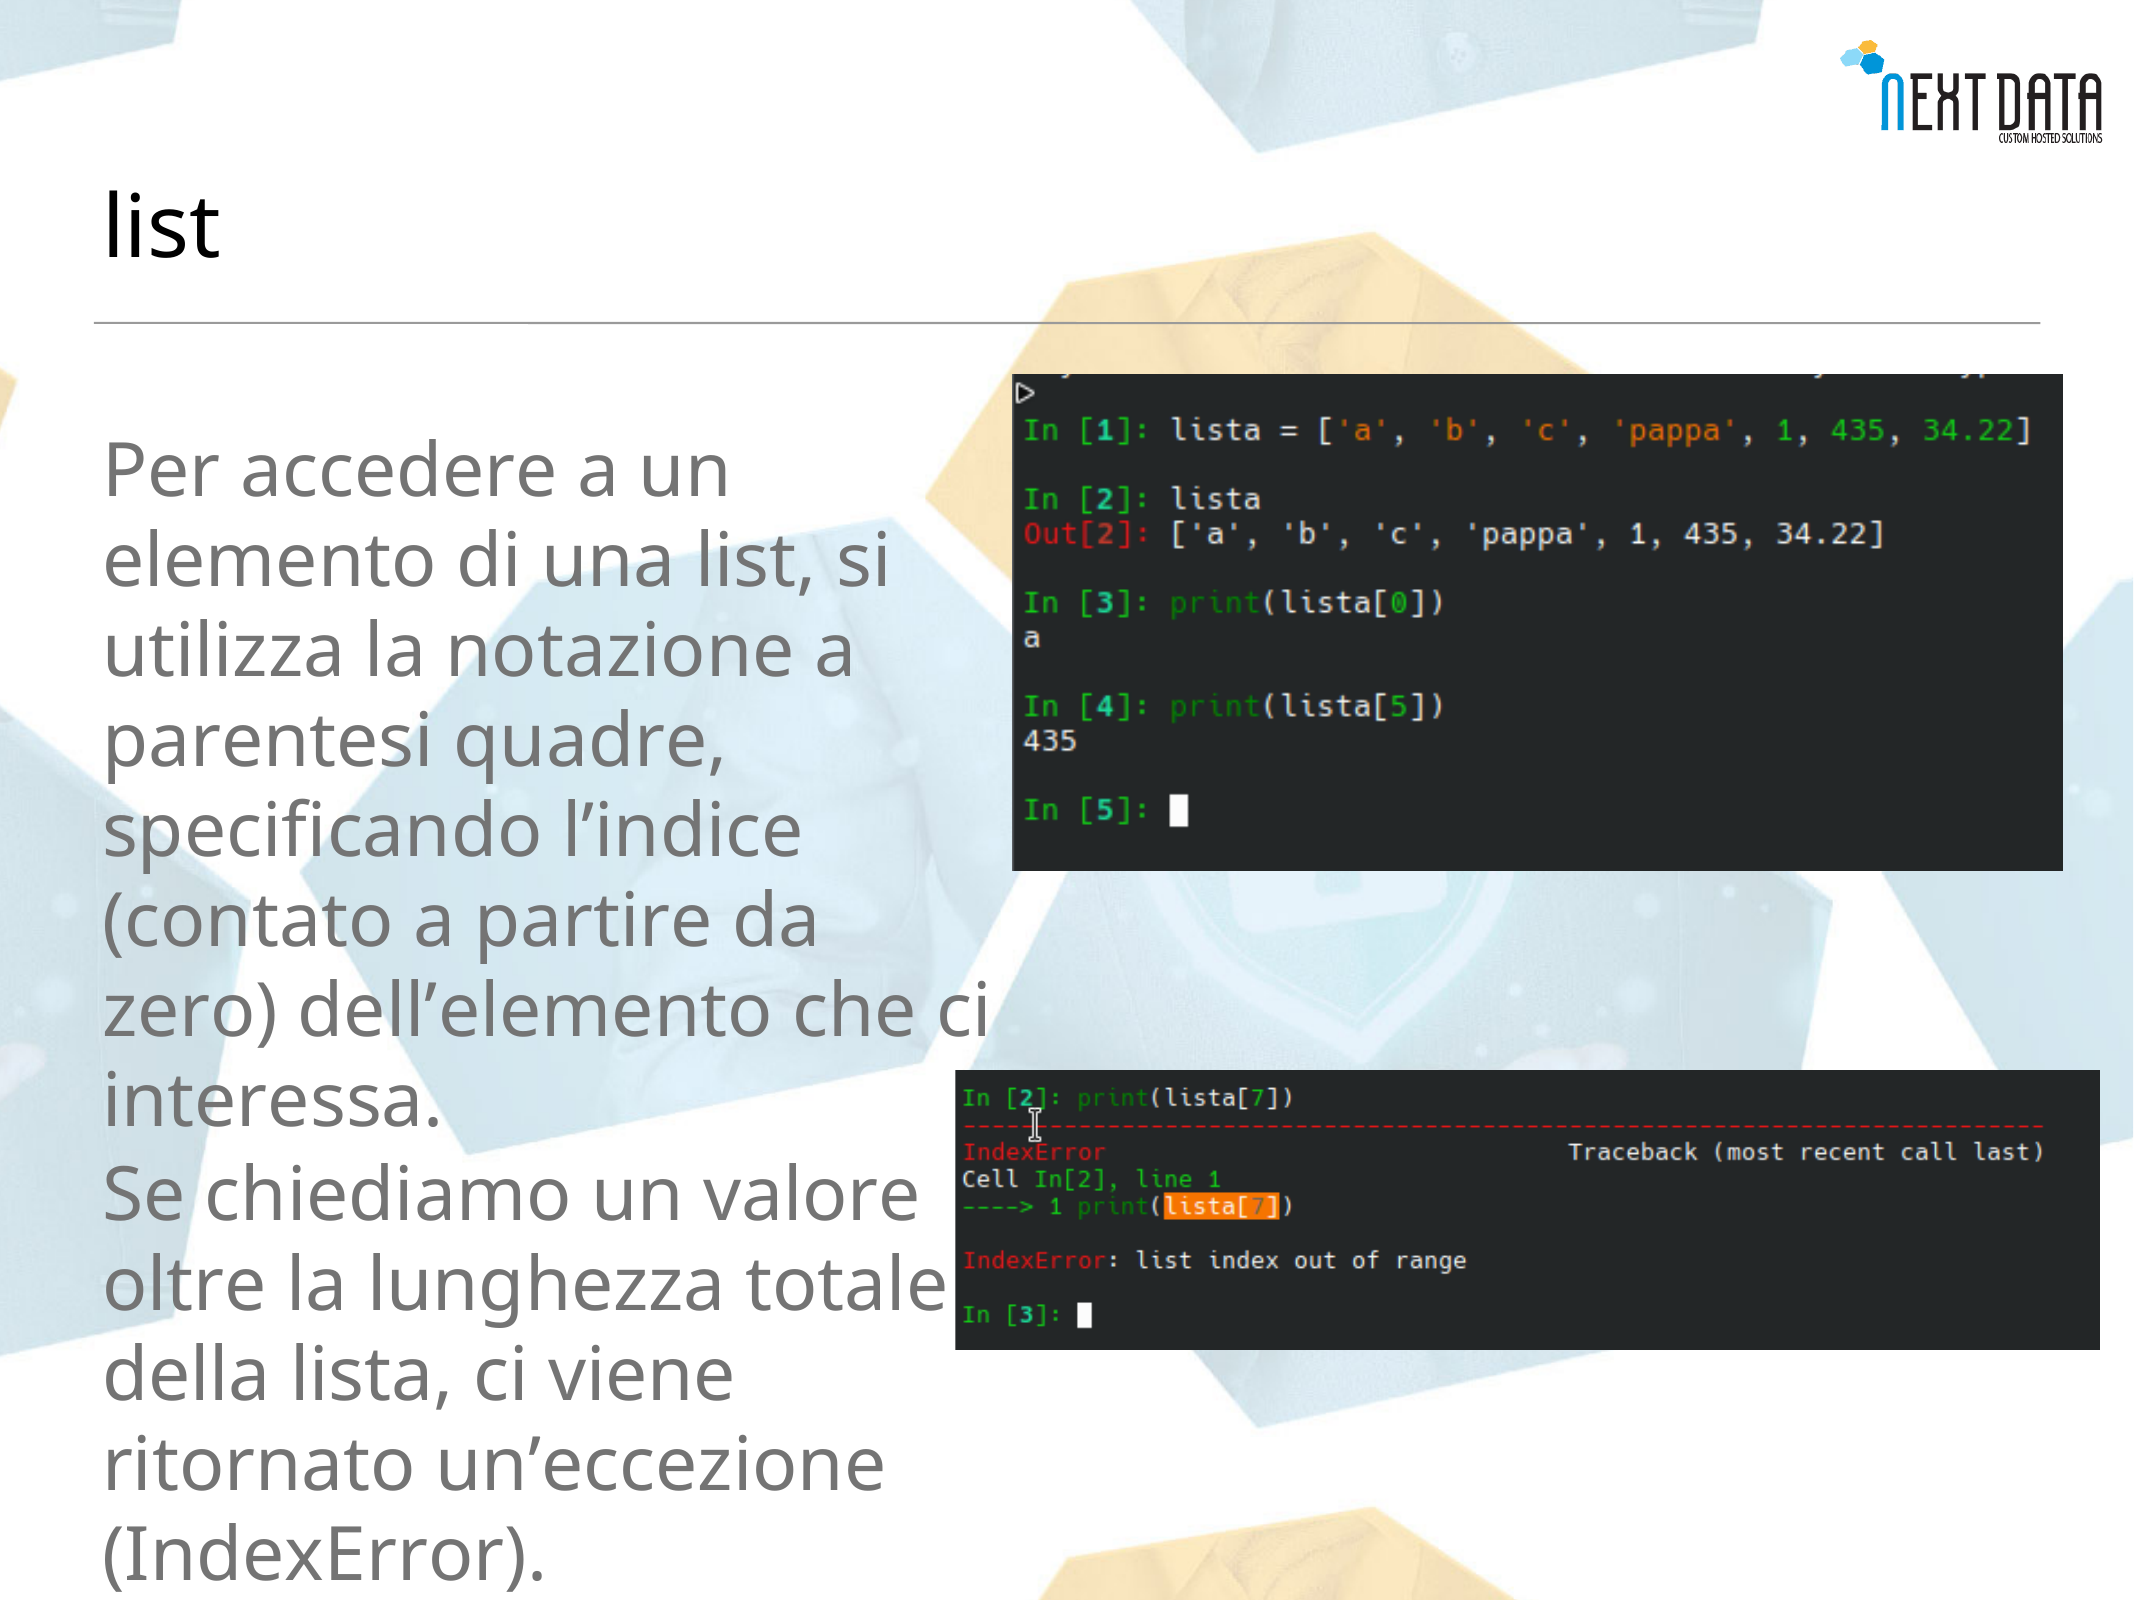

list
Per accedere a un elemento di una list, si utilizza la notazione a parentesi quadre, specificando l’indice (contato a partire da zero) dell’elemento che ci interessa.
Se chiediamo un valore oltre la lunghezza totale della lista, ci viene ritornato un’eccezione (IndexError).